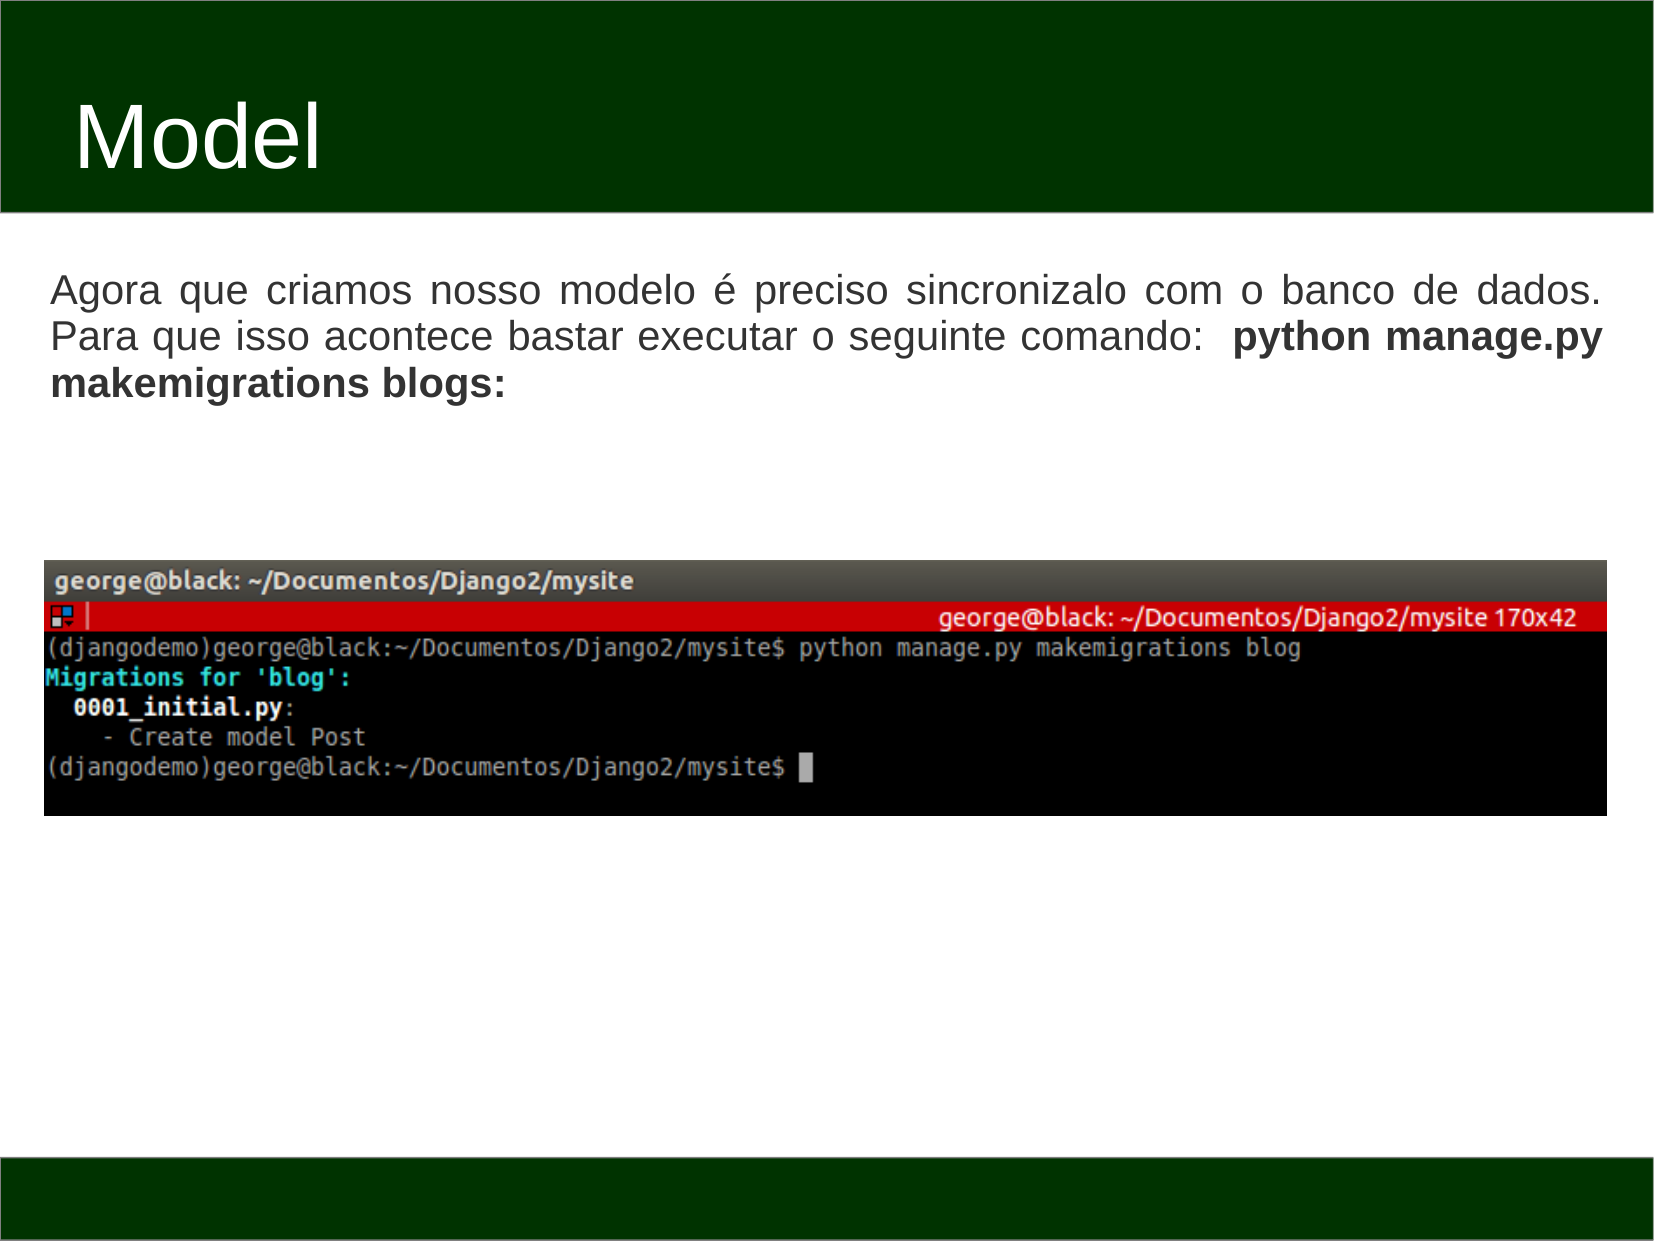

Model
Agora que criamos nosso modelo é preciso sincronizalo com o banco de dados. Para que isso acontece bastar executar o seguinte comando: python manage.py makemigrations blogs: